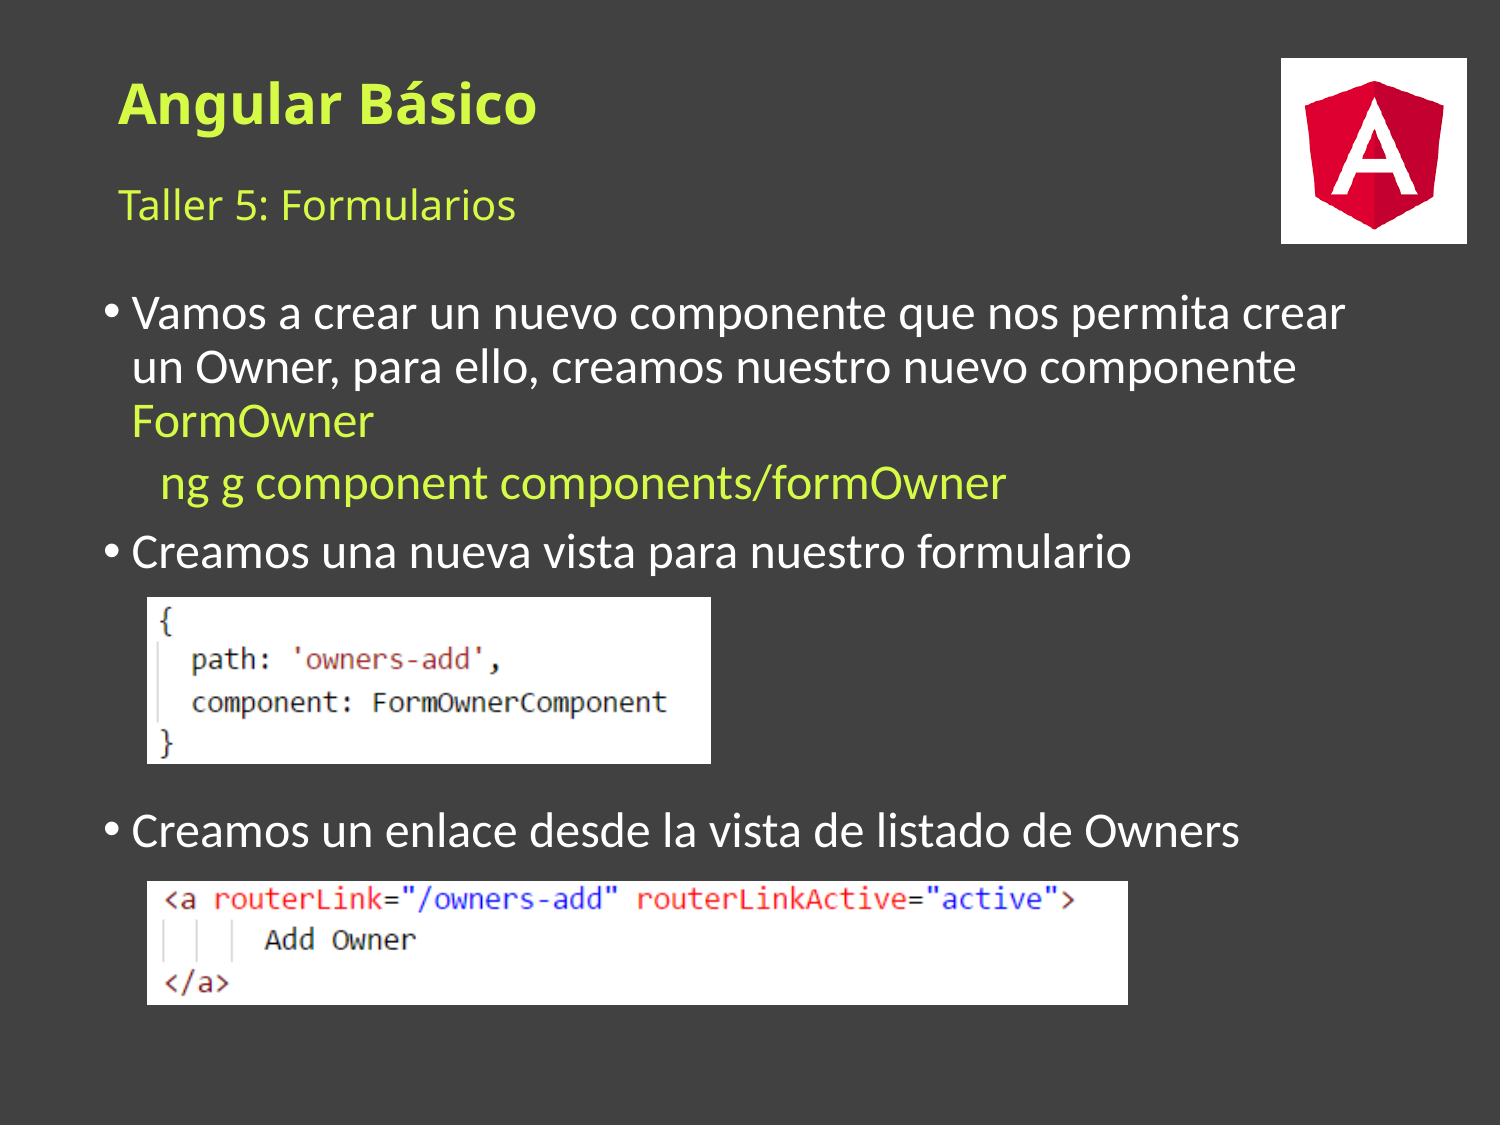

# Angular Básico
Taller 5: Formularios
Vamos a crear un nuevo componente que nos permita crear un Owner, para ello, creamos nuestro nuevo componente FormOwner
ng g component components/formOwner
Creamos una nueva vista para nuestro formulario
Creamos un enlace desde la vista de listado de Owners